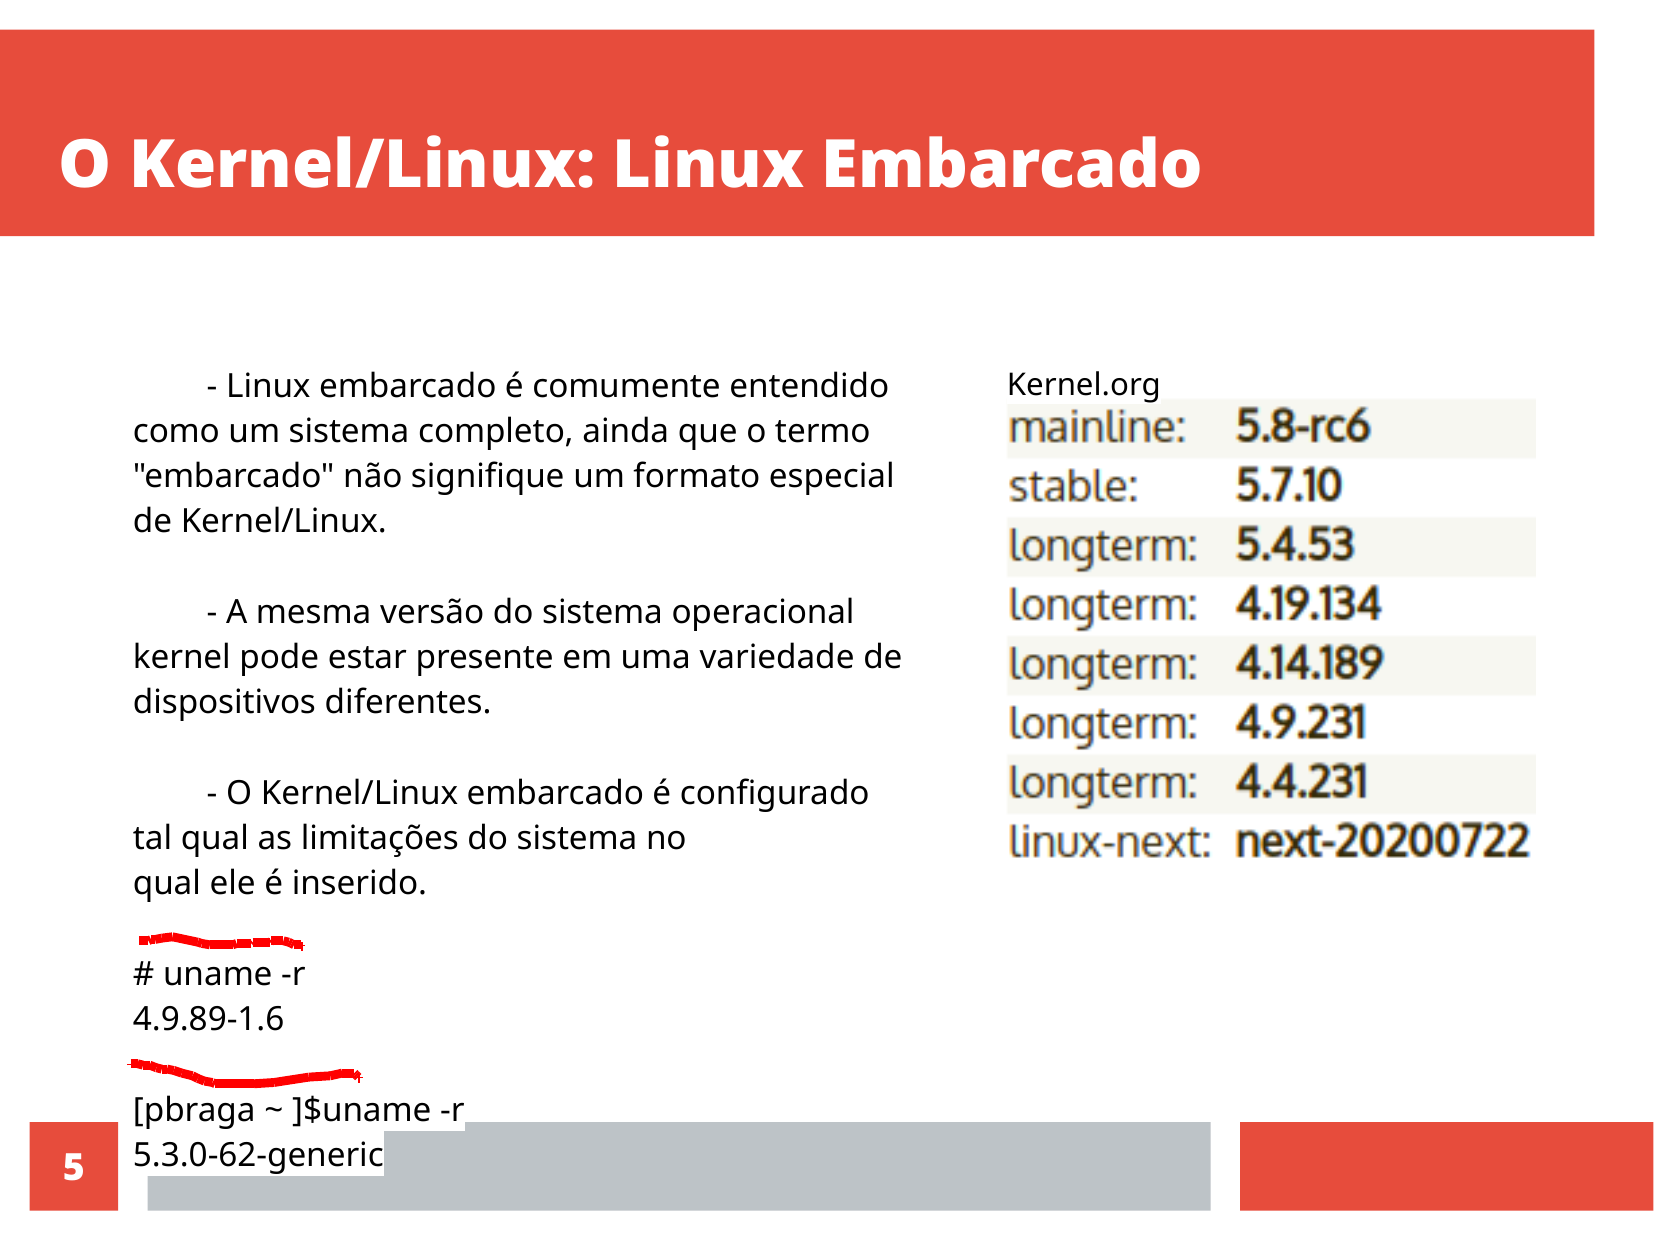

# O Kernel/Linux: Linux Embarcado
	- Linux embarcado é comumente entendido como um sistema completo, ainda que o termo "embarcado" não signifique um formato especial de Kernel/Linux.
	- A mesma versão do sistema operacional kernel pode estar presente em uma variedade de dispositivos diferentes.
	- O Kernel/Linux embarcado é configurado tal qual as limitações do sistema no
qual ele é inserido.
# uname -r
4.9.89-1.6
[pbraga ~ ]$uname -r
5.3.0-62-generic
Kernel.org
5